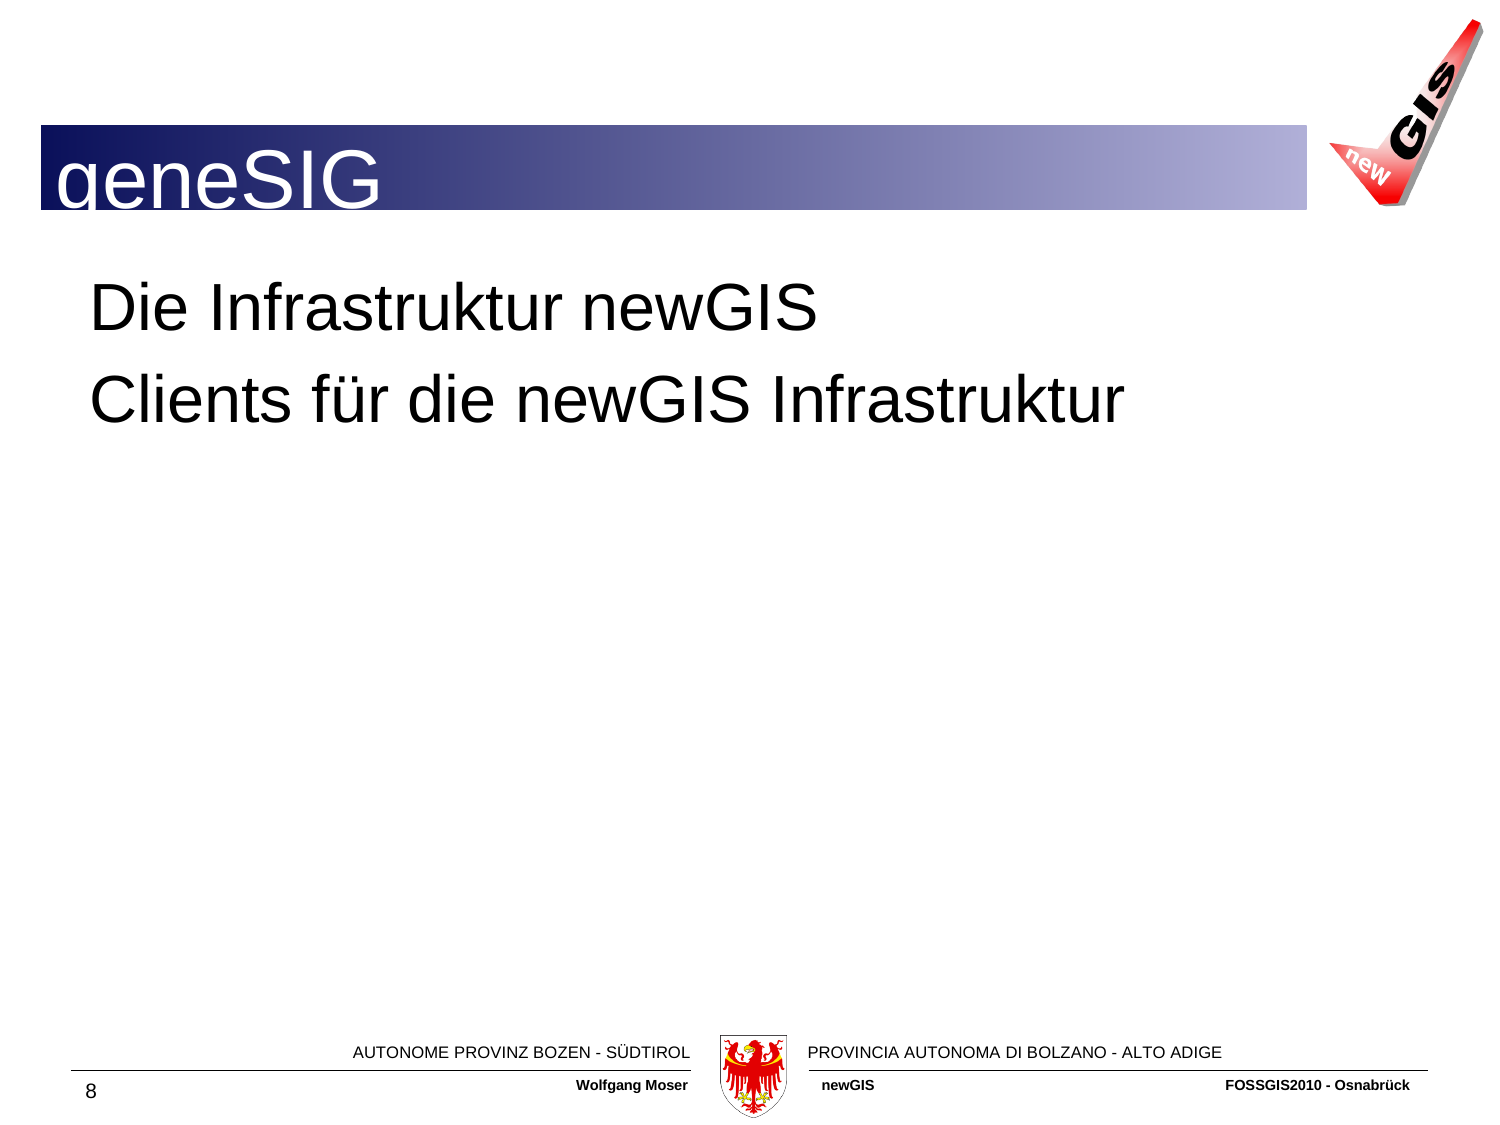

geneSIG
# Die Infrastruktur newGIS
Clients für die newGIS Infrastruktur